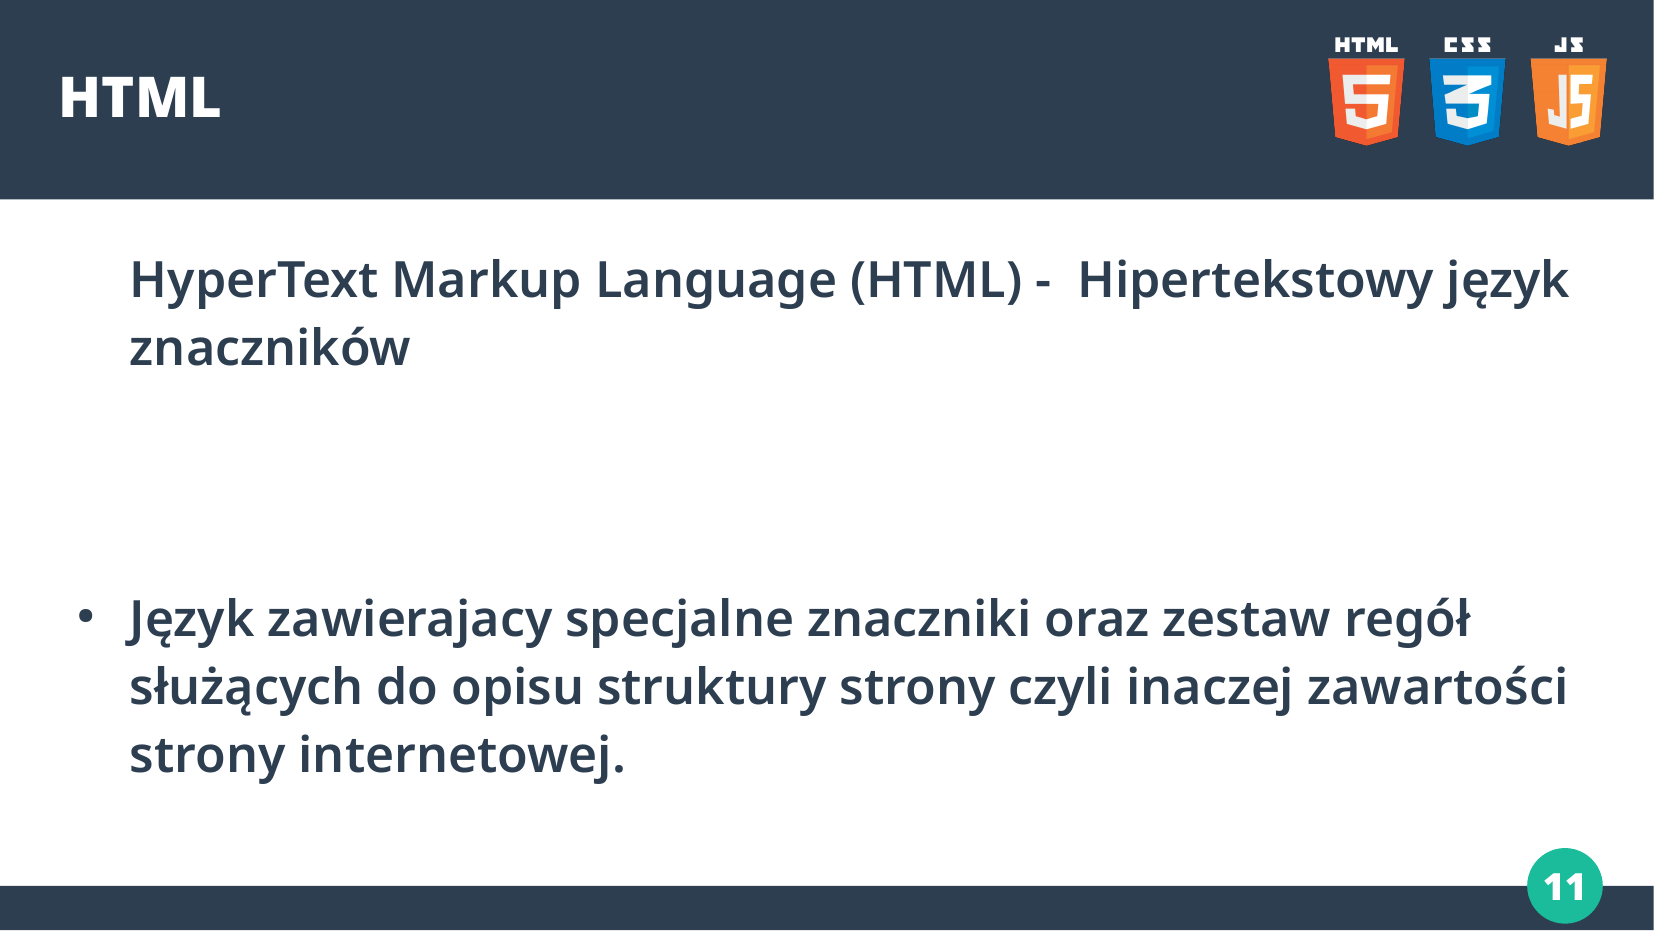

# HTML
HyperText Markup Language (HTML) - Hipertekstowy język znaczników
Język zawierajacy specjalne znaczniki oraz zestaw regół służących do opisu struktury strony czyli inaczej zawartości strony internetowej.